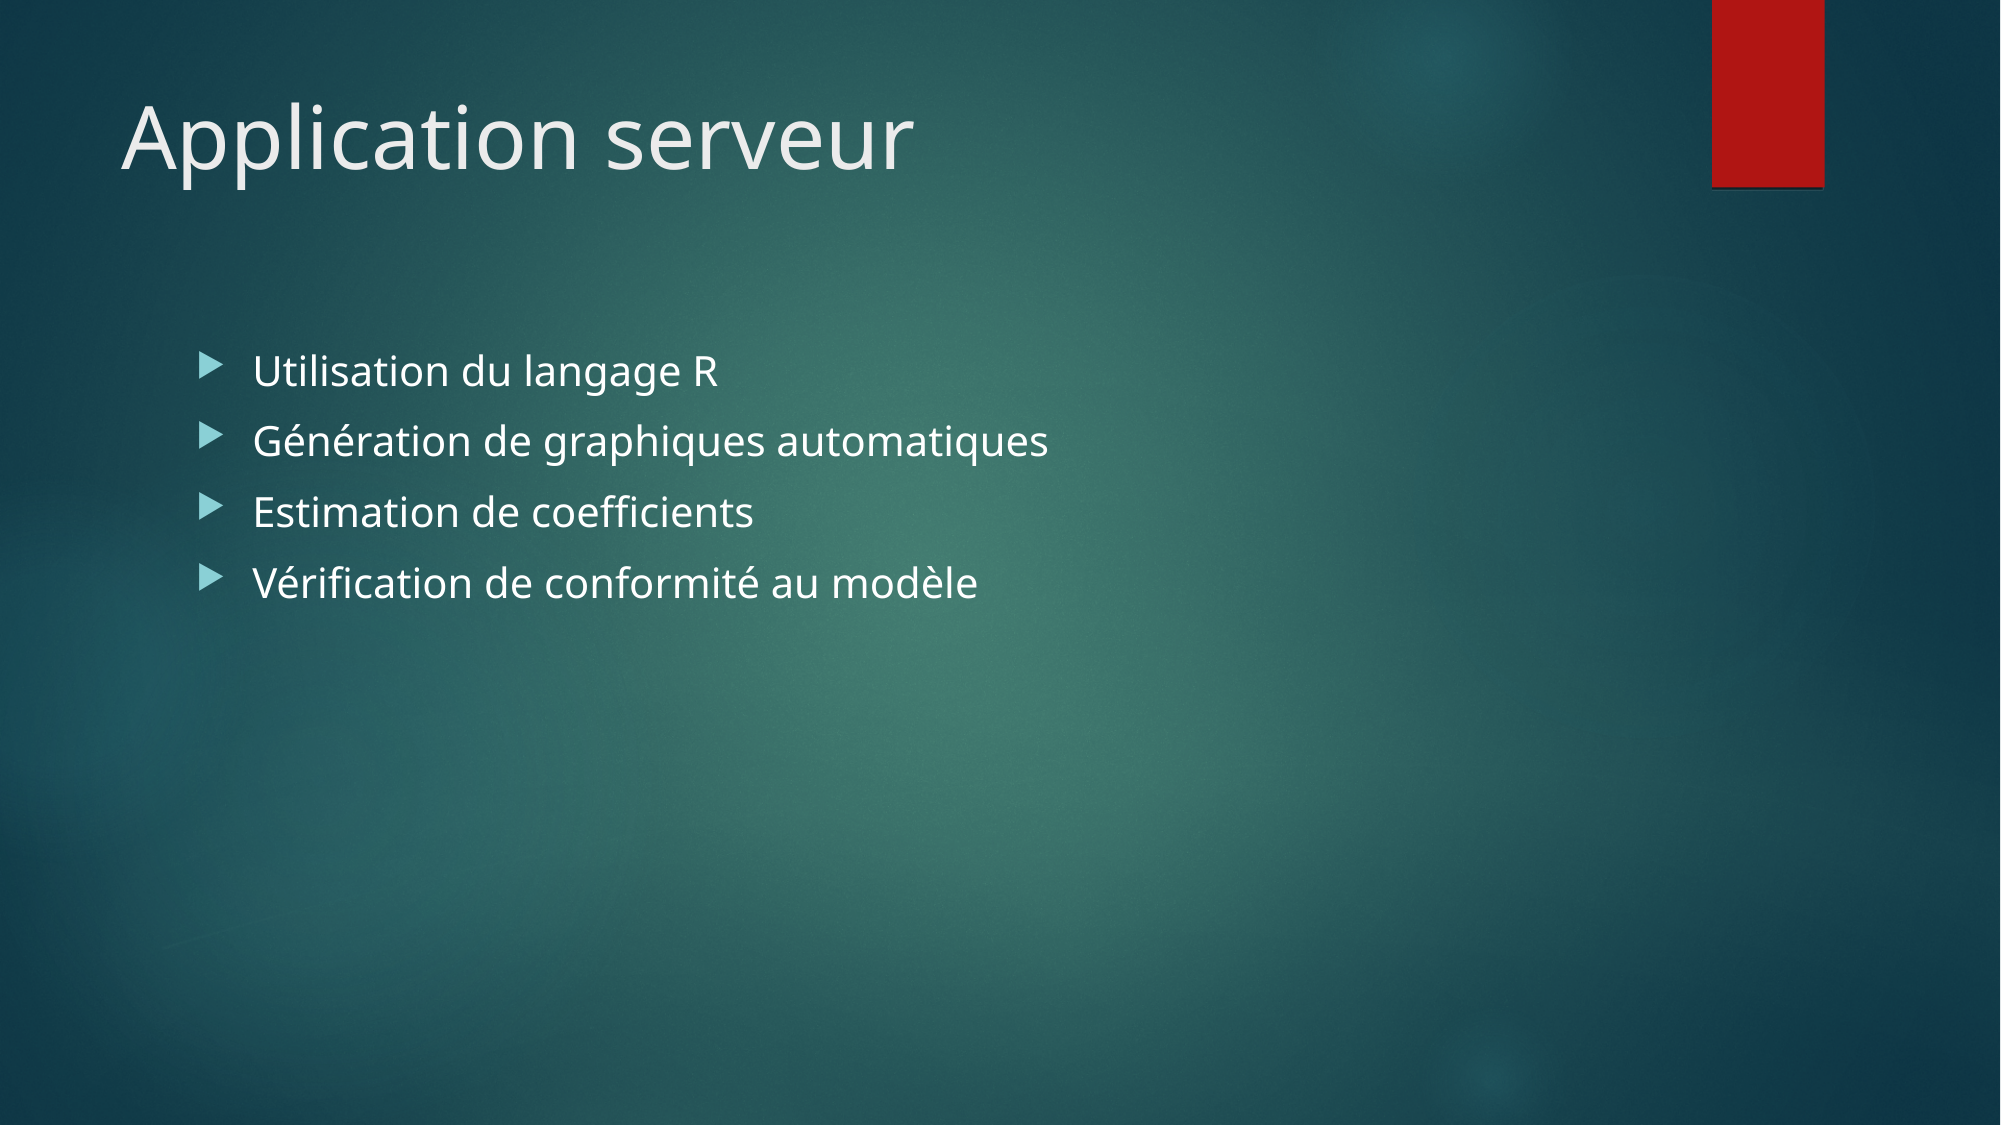

# Application serveur
Utilisation du langage R
Génération de graphiques automatiques
Estimation de coefficients
Vérification de conformité au modèle